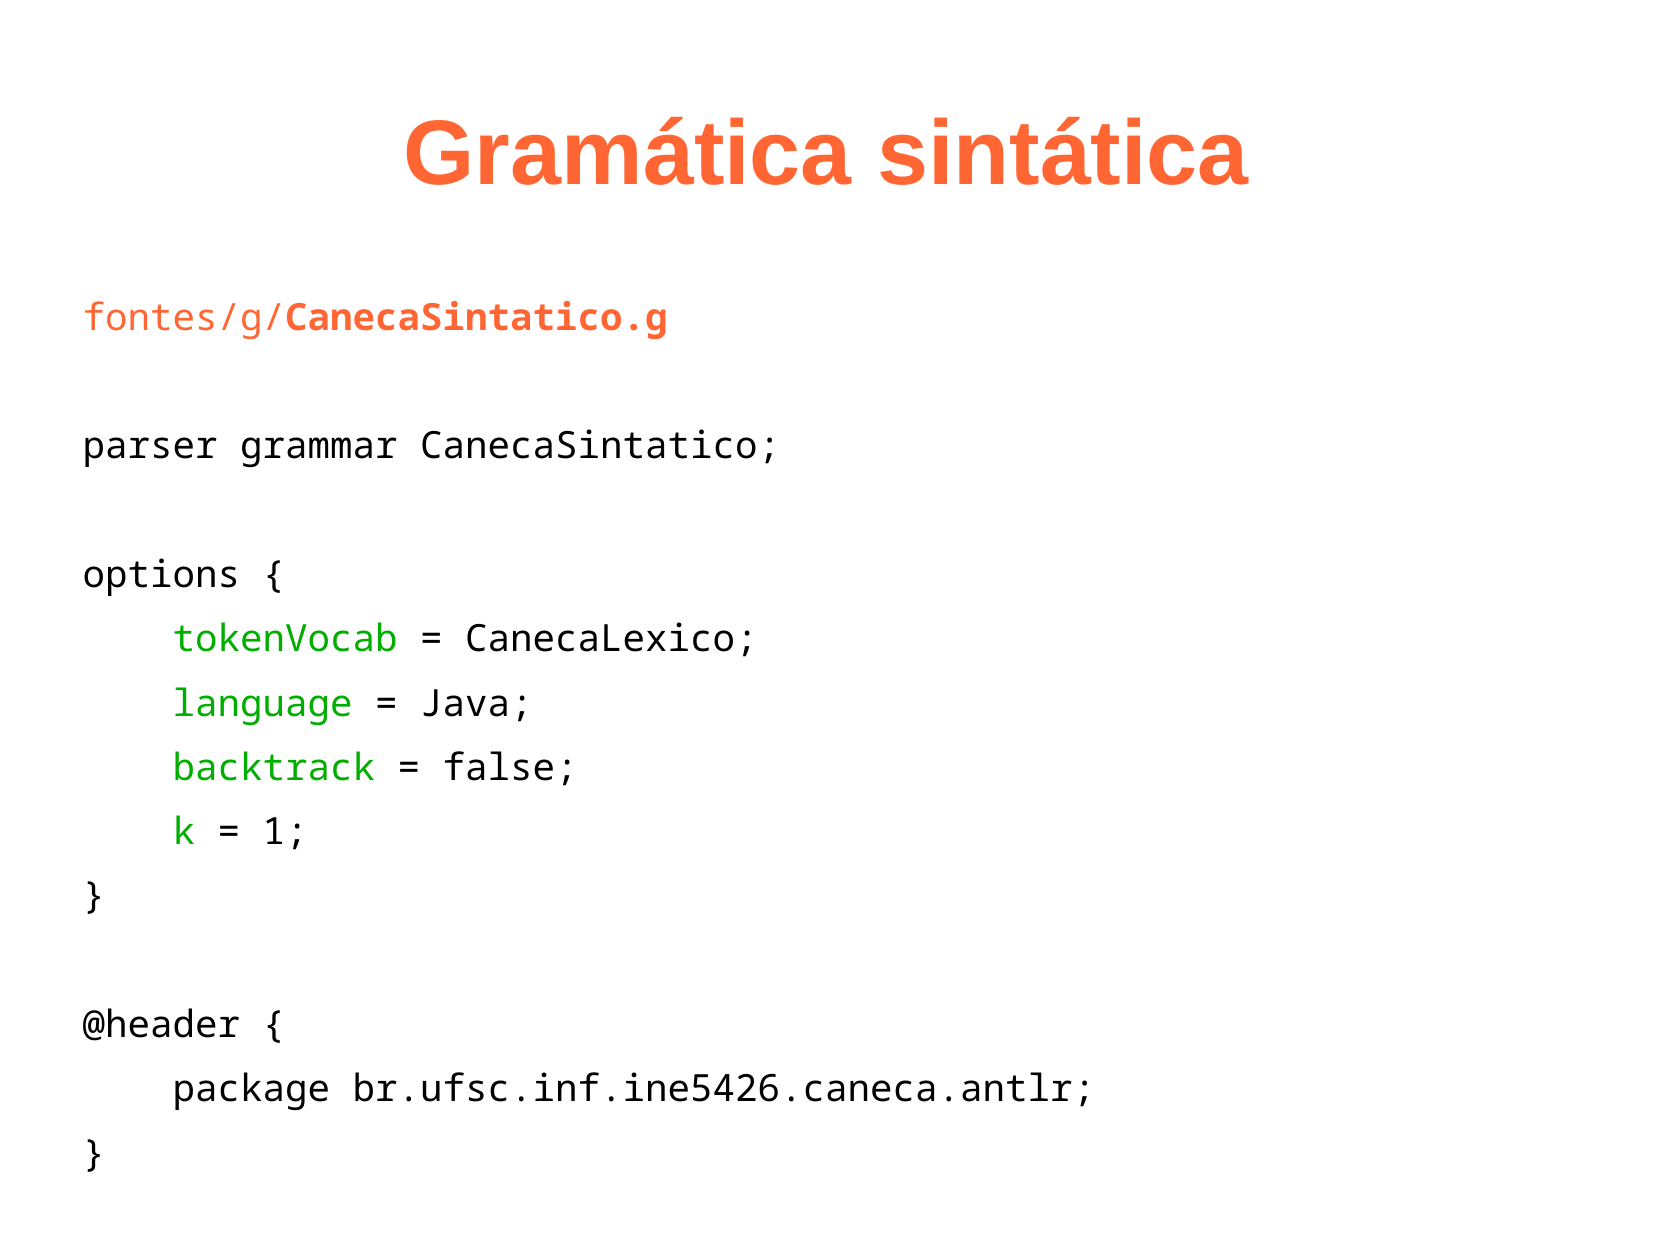

# Gramática sintática
fontes/g/CanecaSintatico.g
parser grammar CanecaSintatico;
options {
 tokenVocab = CanecaLexico;
 language = Java;
 backtrack = false;
 k = 1;
}
@header {
 package br.ufsc.inf.ine5426.caneca.antlr;
}